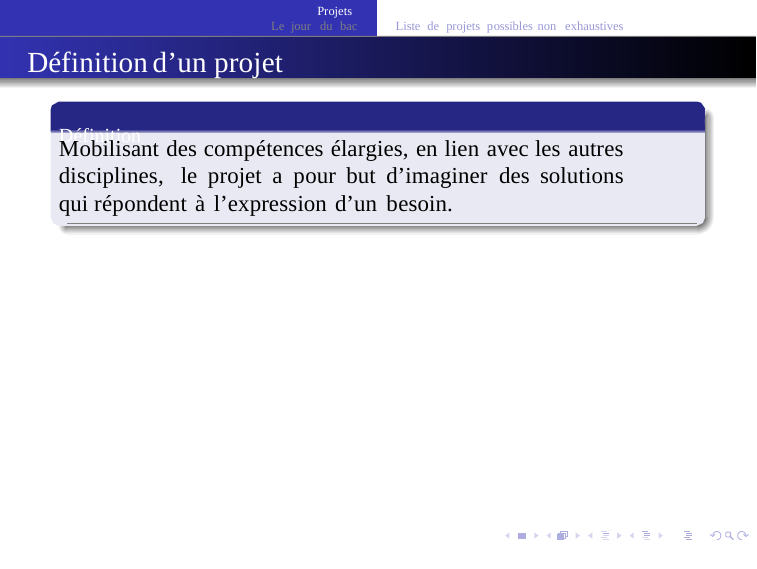

Projets
Le jour du bac
C’est quoi un projet ?
Liste de projets possibles non exhaustives
Définition
d’un
projet
Définition
Mobilisant des compétences élargies, en lien avec les autres disciplines, le projet a pour but d’imaginer des solutions qui répondent à l’expression d’un besoin.
J.Berhila/F.Voyer
Projets ISN 2013-2014